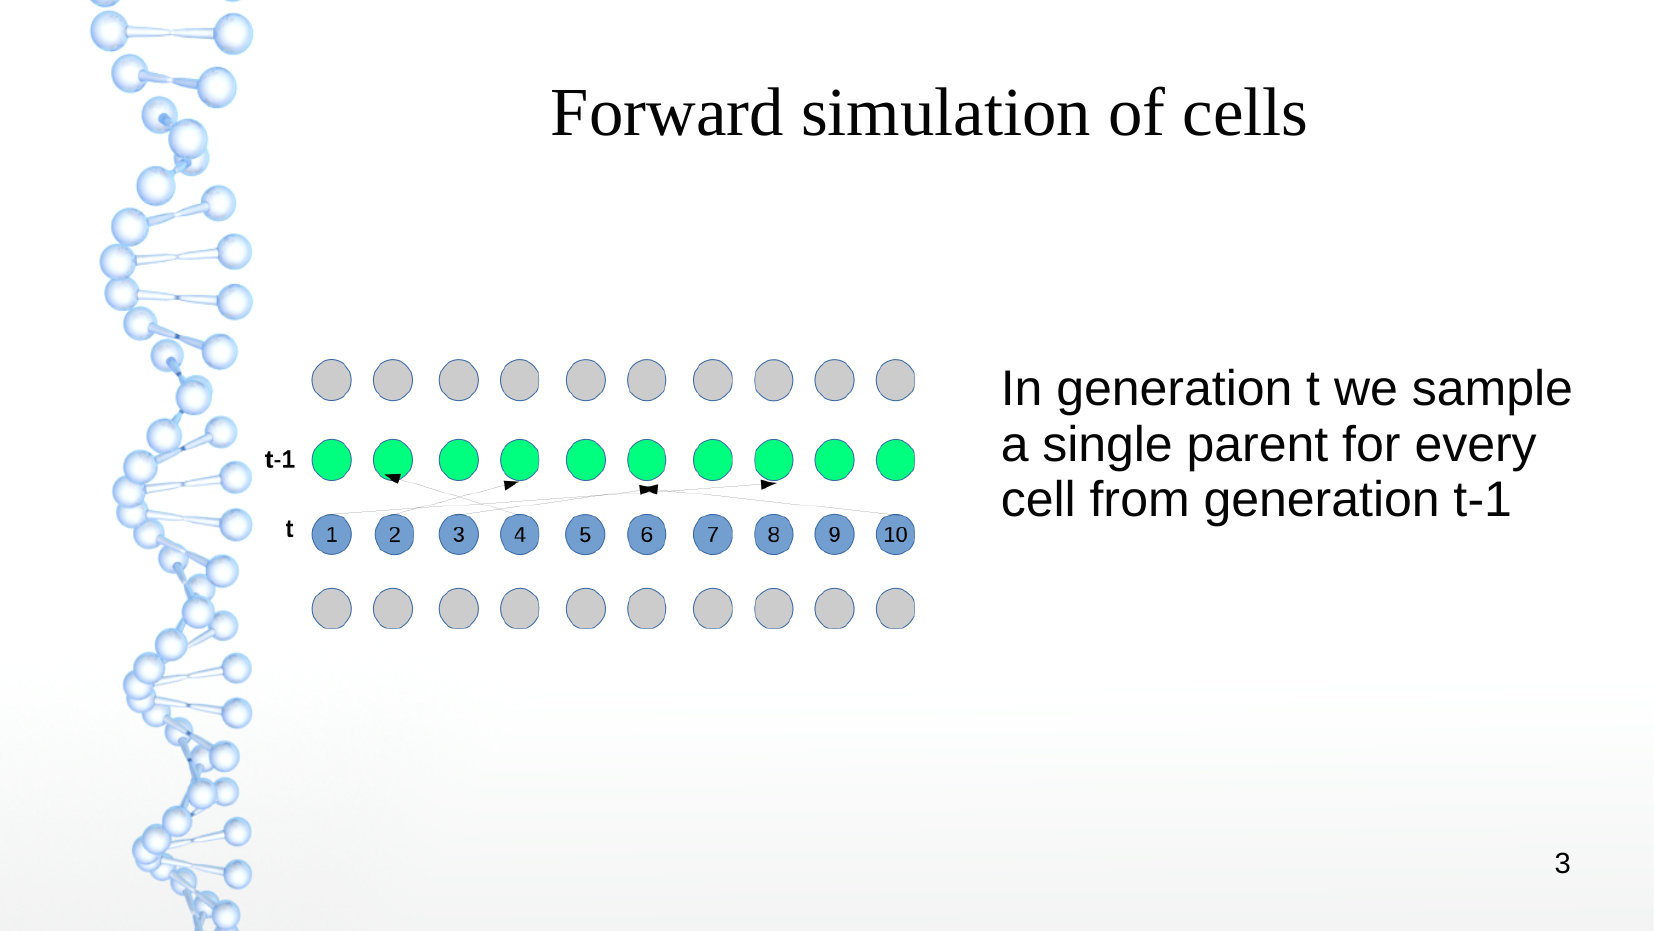

# Forward simulation of cells
In generation t we sample a single parent for every cell from generation t-1
3